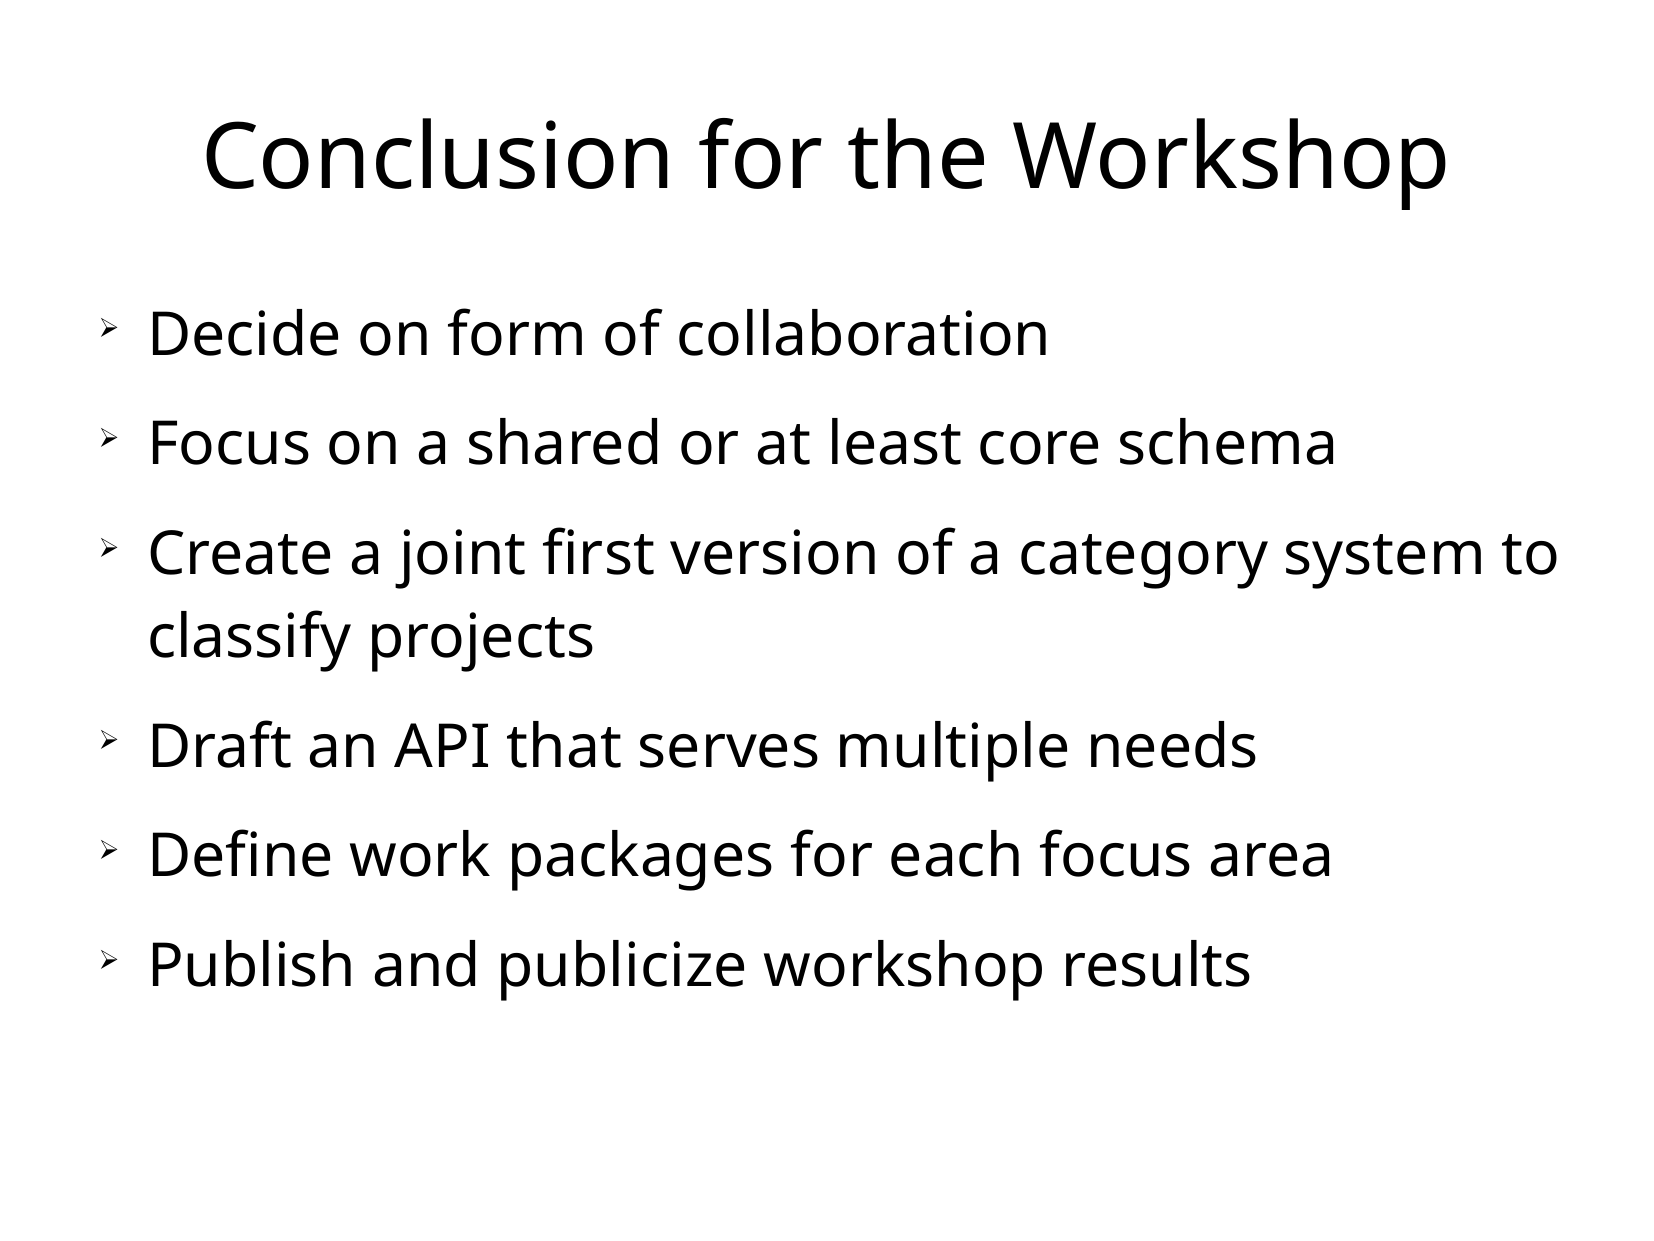

# Conclusion for the Workshop
Decide on form of collaboration
Focus on a shared or at least core schema
Create a joint first version of a category system to classify projects
Draft an API that serves multiple needs
Define work packages for each focus area
Publish and publicize workshop results